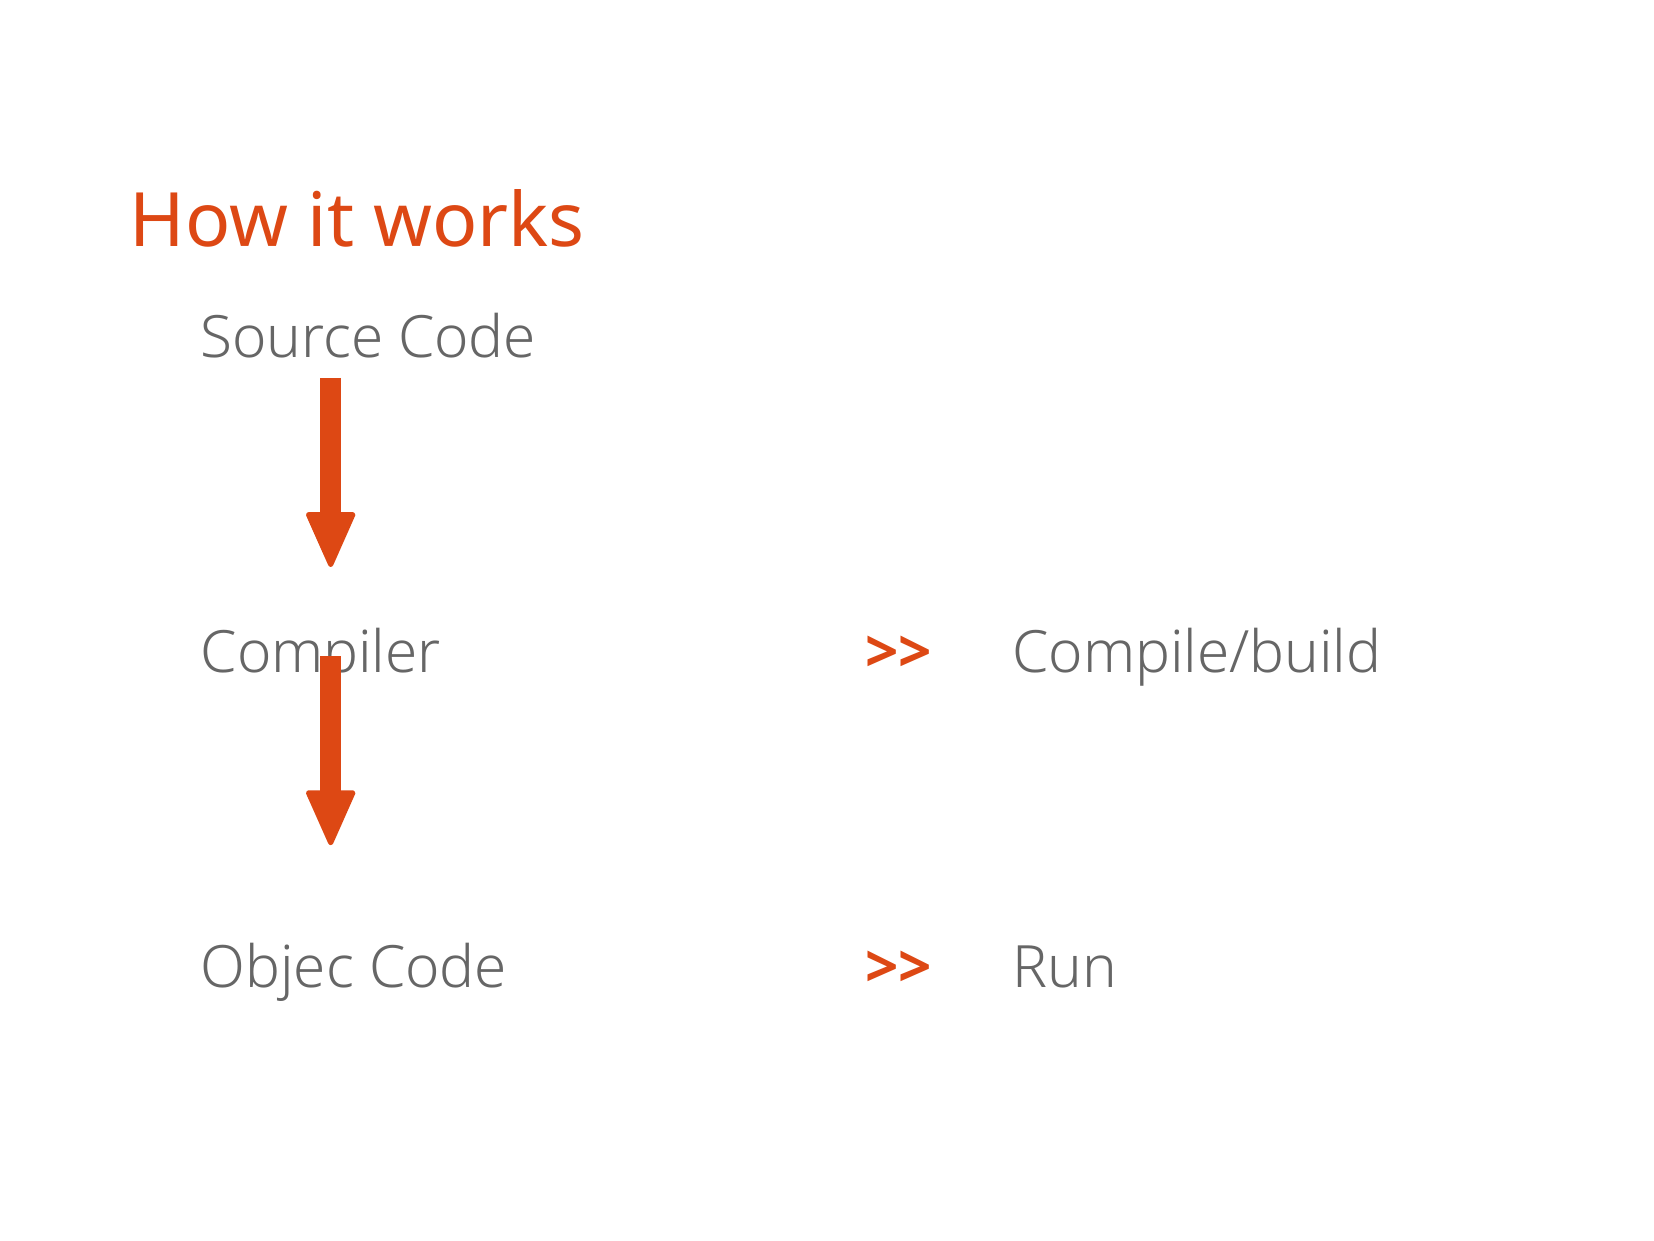

# How it works
Source Code
Compiler						>> 	Compile/build
Objec Code					>>	 	Run
fdsafa